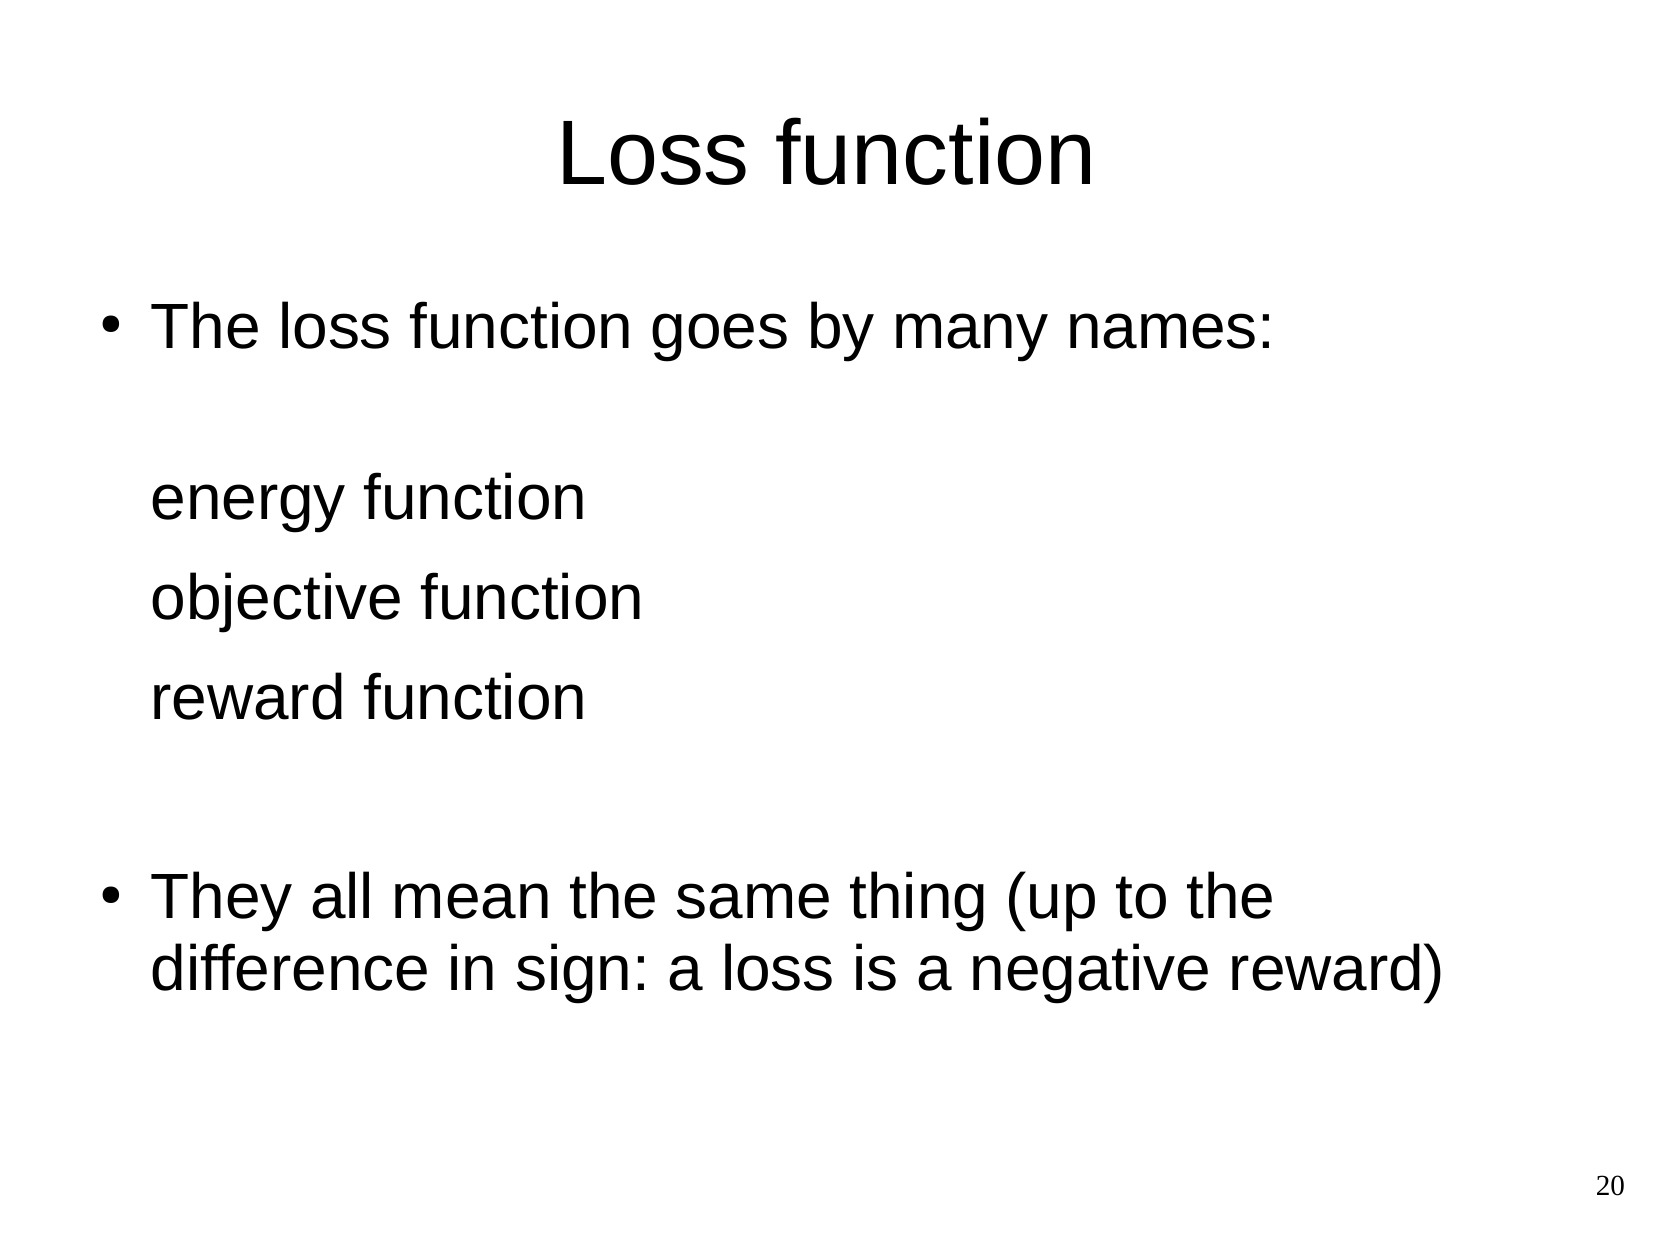

# Loss function
The loss function goes by many names:
energy function
objective function
reward function
They all mean the same thing (up to the difference in sign: a loss is a negative reward)
20